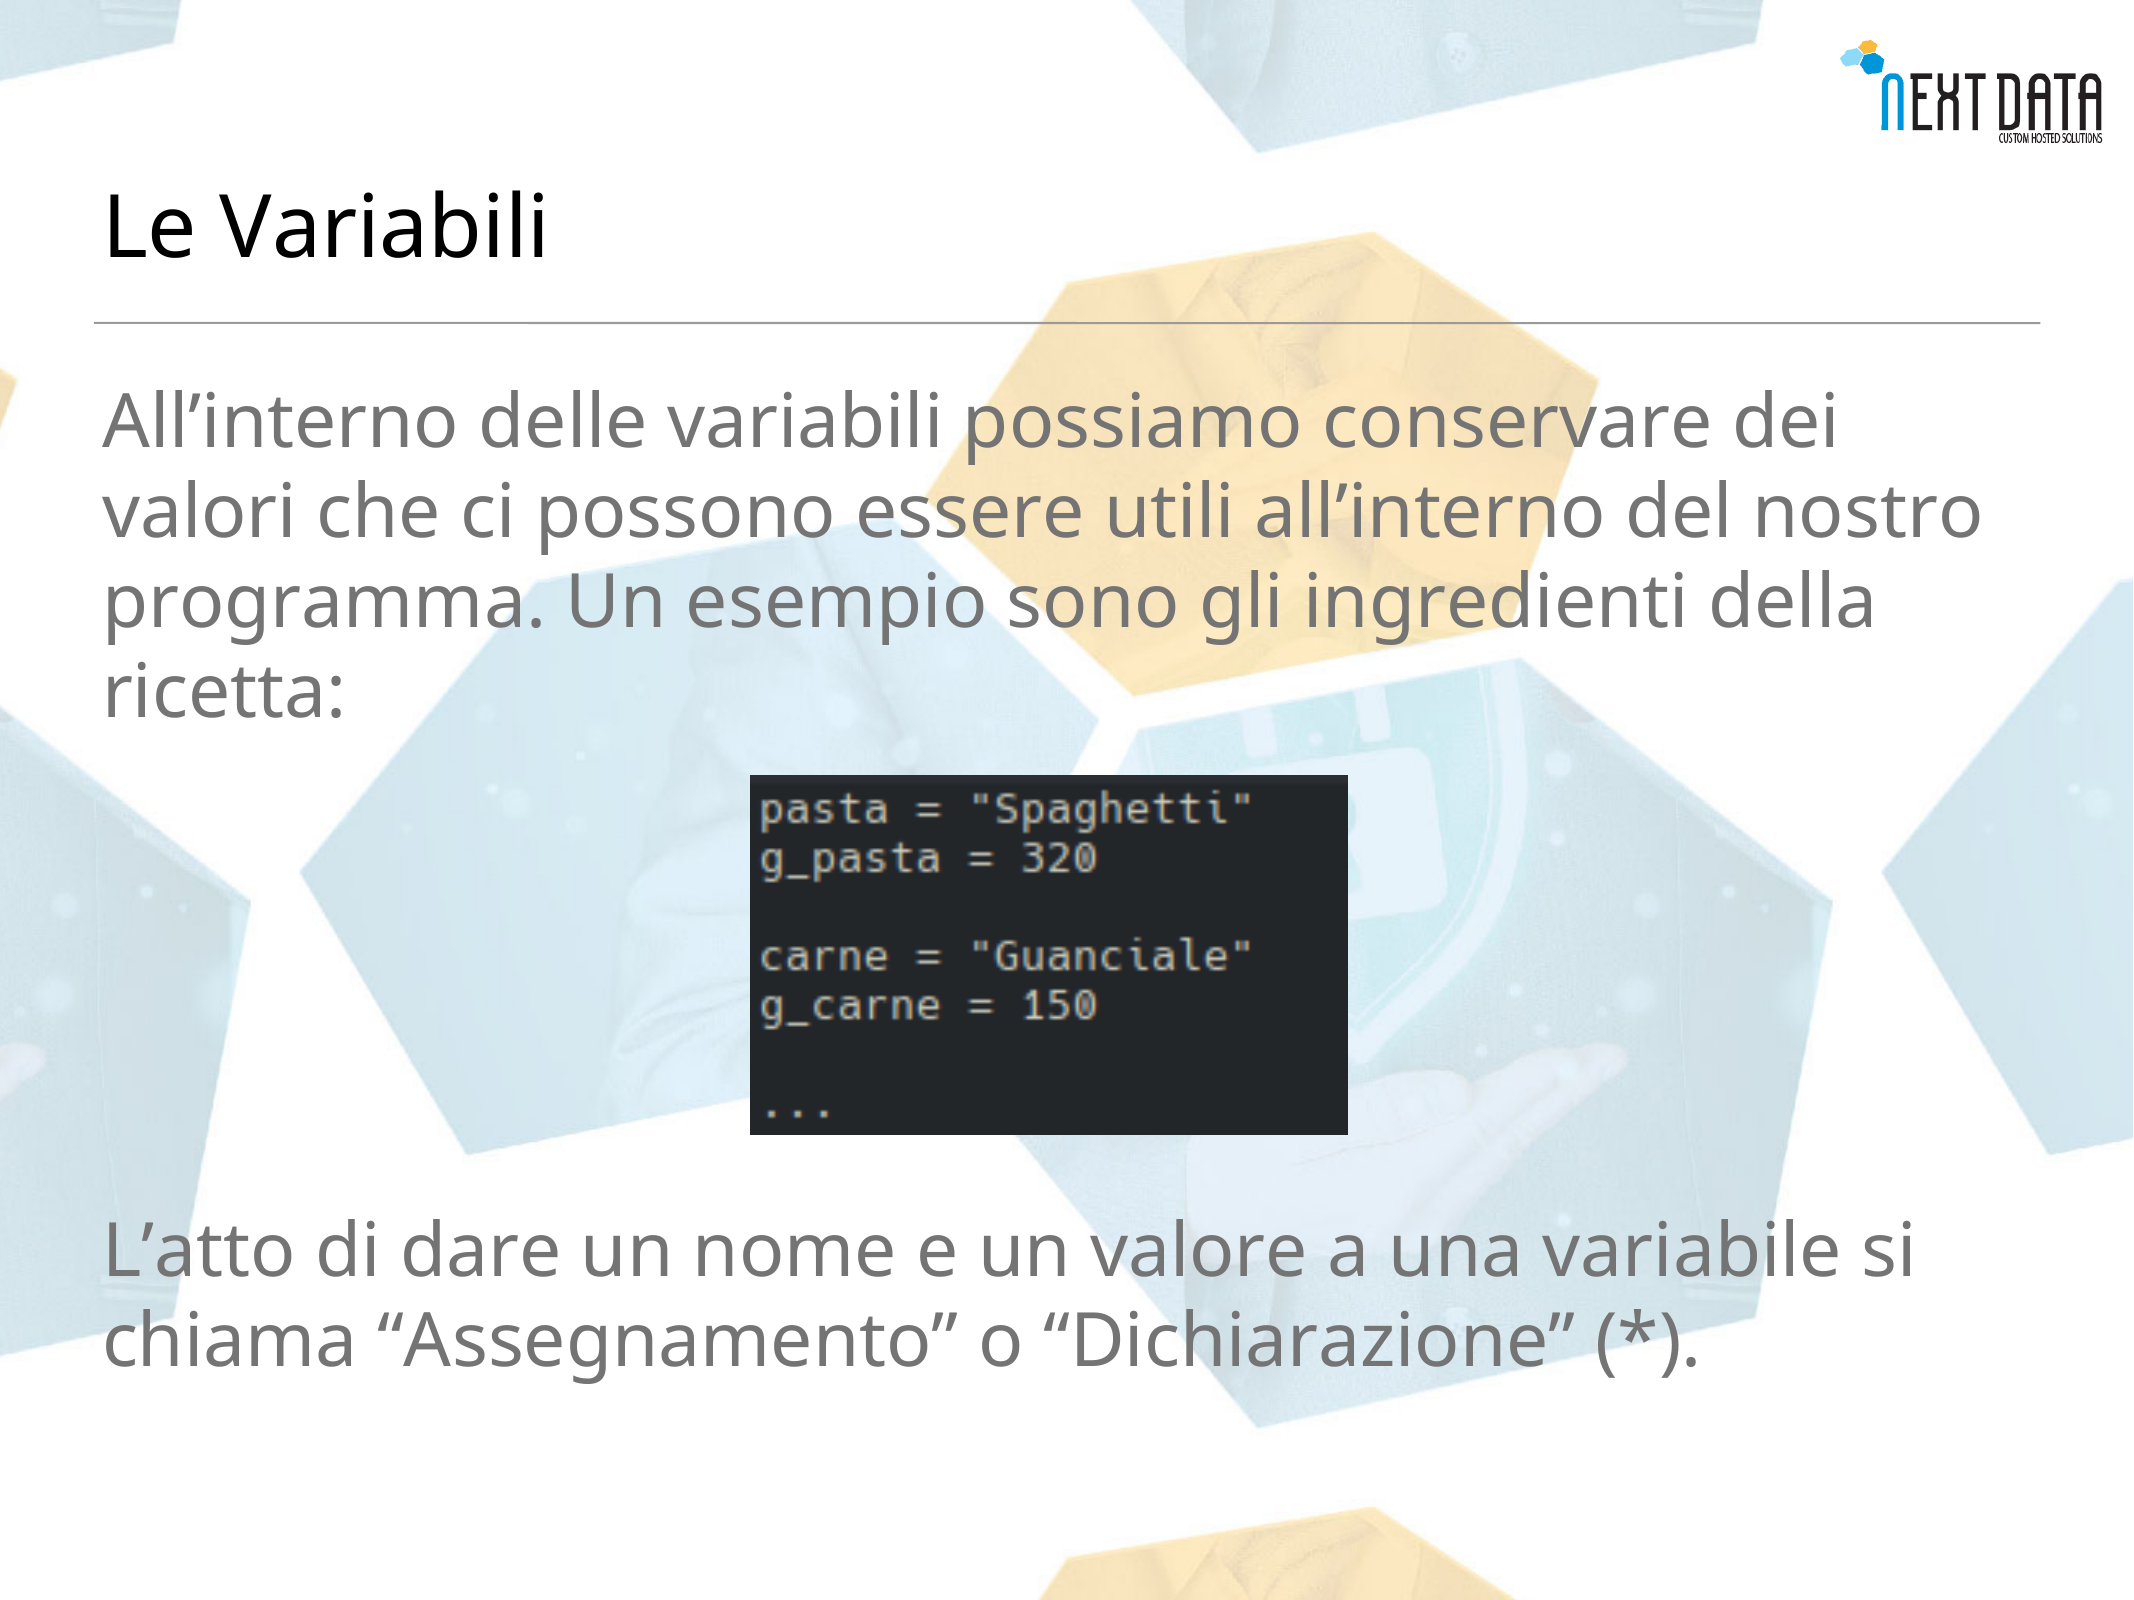

Le Variabili
All’interno delle variabili possiamo conservare dei valori che ci possono essere utili all’interno del nostro programma. Un esempio sono gli ingredienti della ricetta:
L’atto di dare un nome e un valore a una variabile si chiama “Assegnamento” o “Dichiarazione” (*).